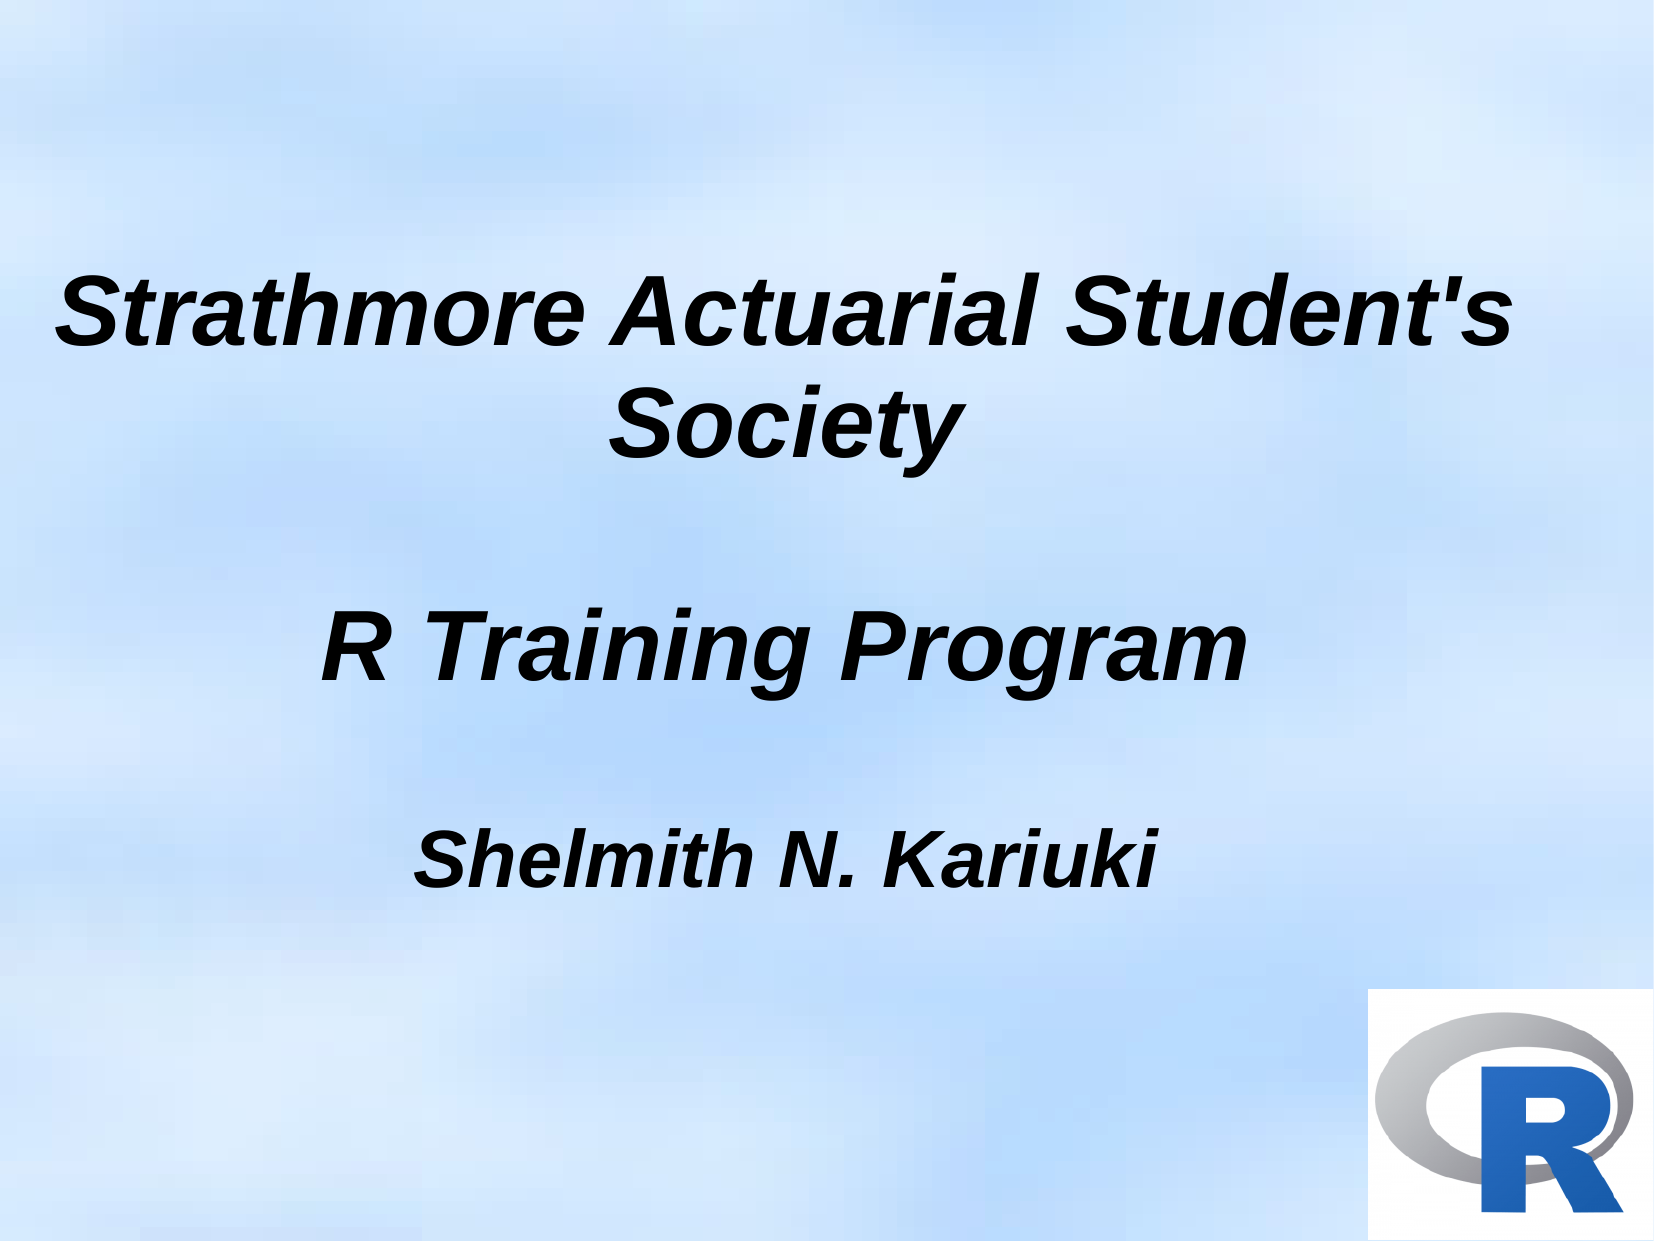

# Strathmore Actuarial Student's Society R Training Program Shelmith N. Kariuki